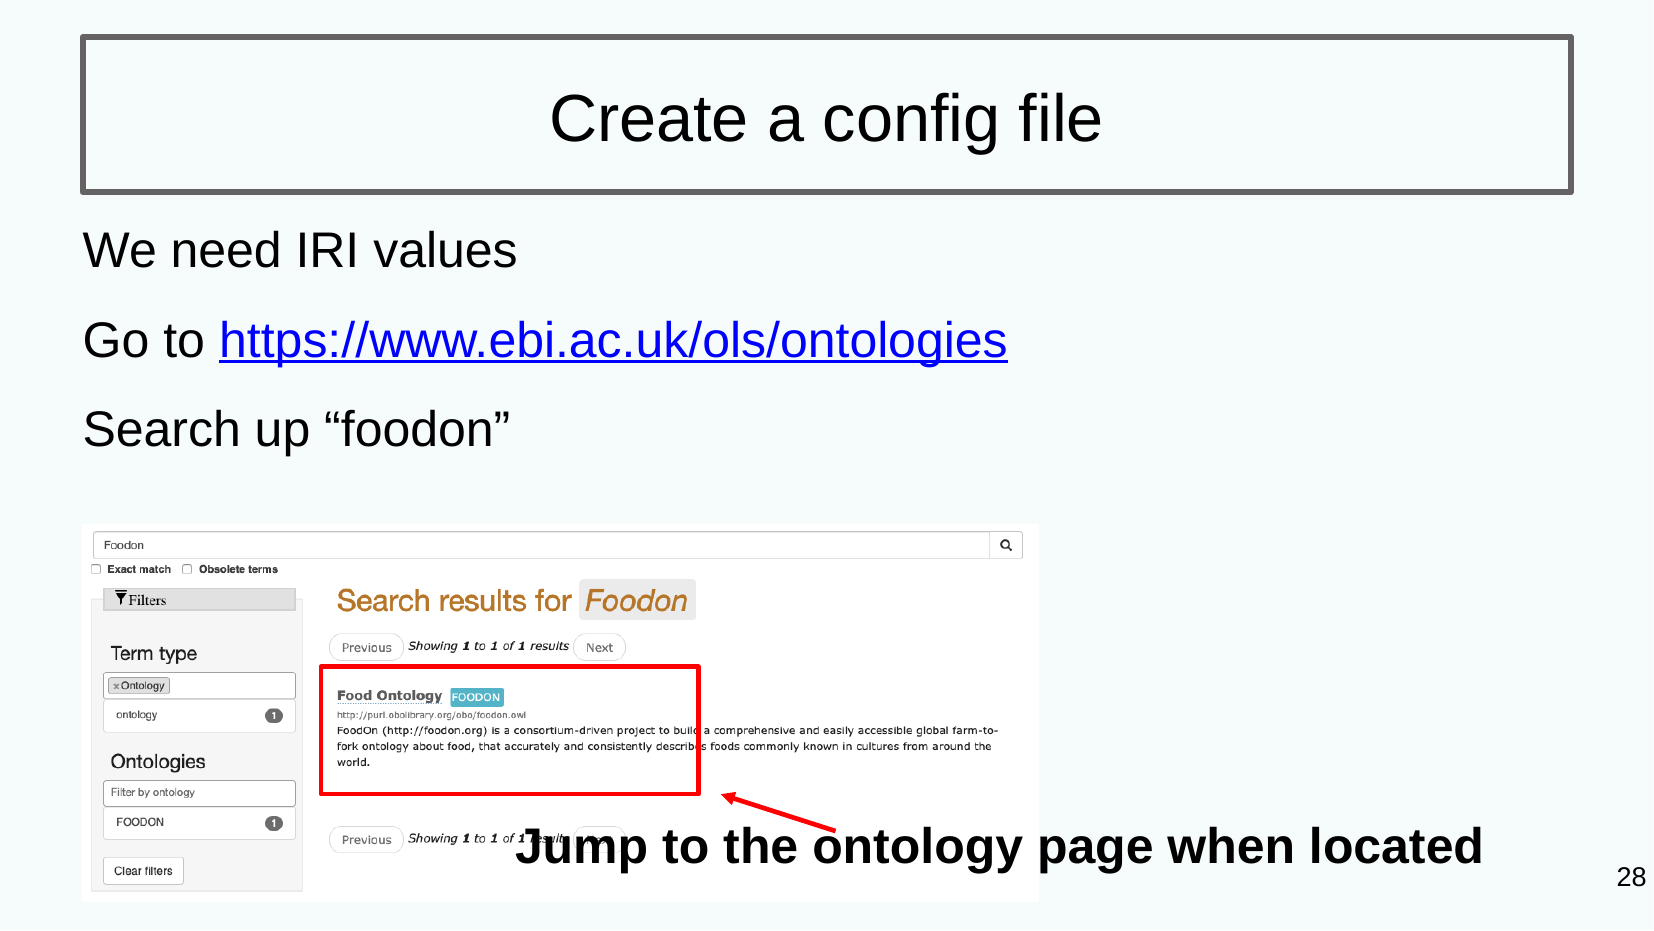

Create a config file
We need IRI values
Go to https://www.ebi.ac.uk/ols/ontologies
Search up “foodon”
Jump to the ontology page when located